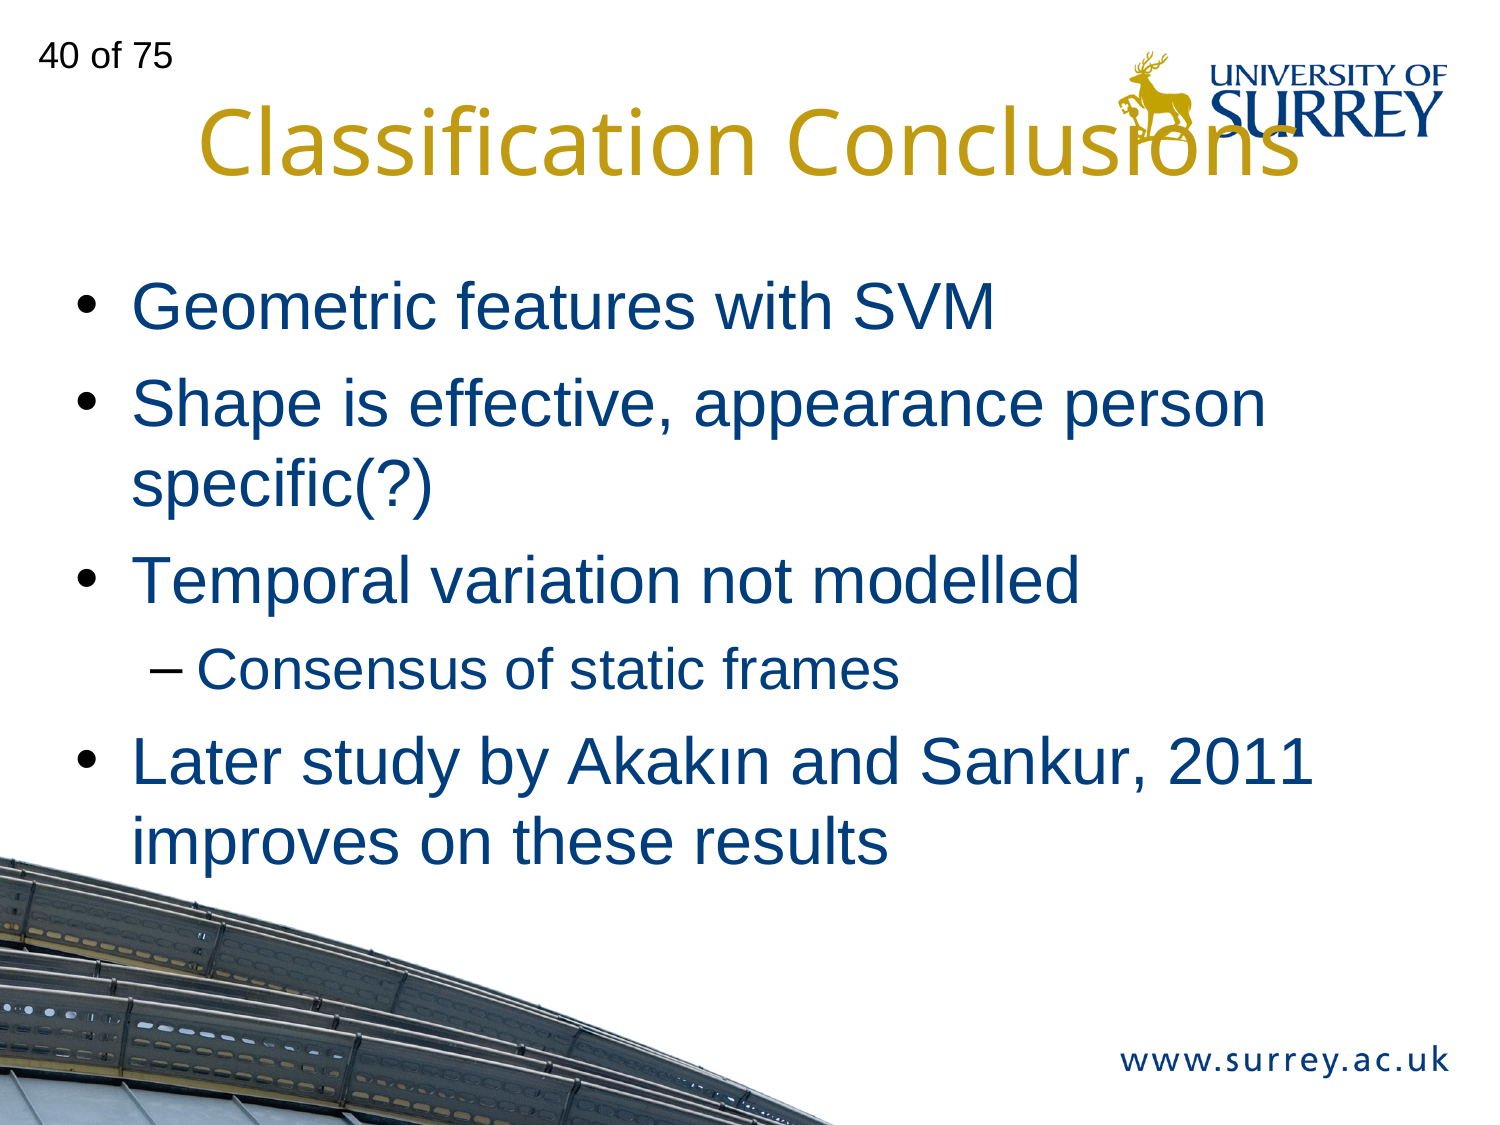

# Classification Conclusions
Geometric features with SVM
Shape is effective, appearance person specific(?)
Temporal variation not modelled
Consensus of static frames
Later study by Akakın and Sankur, 2011 improves on these results